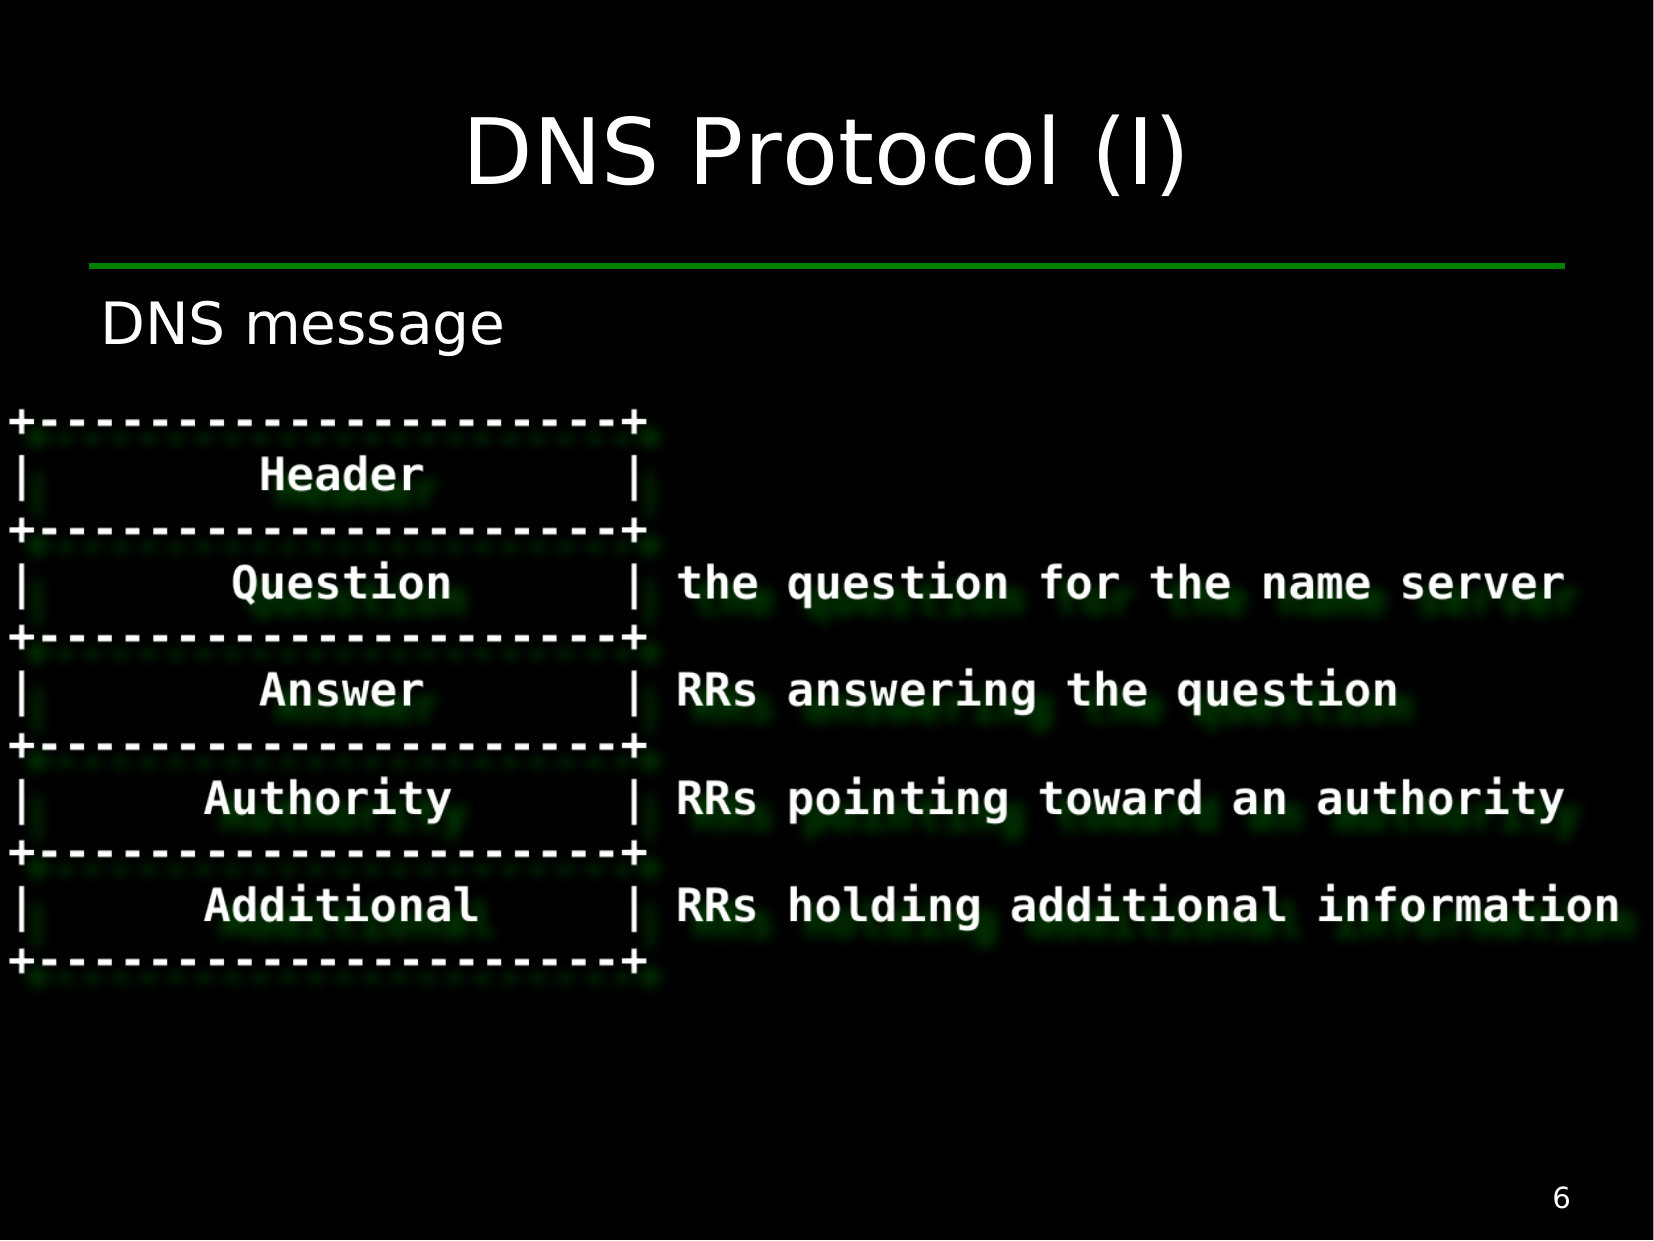

# DNS Protocol (I)
DNS message
6